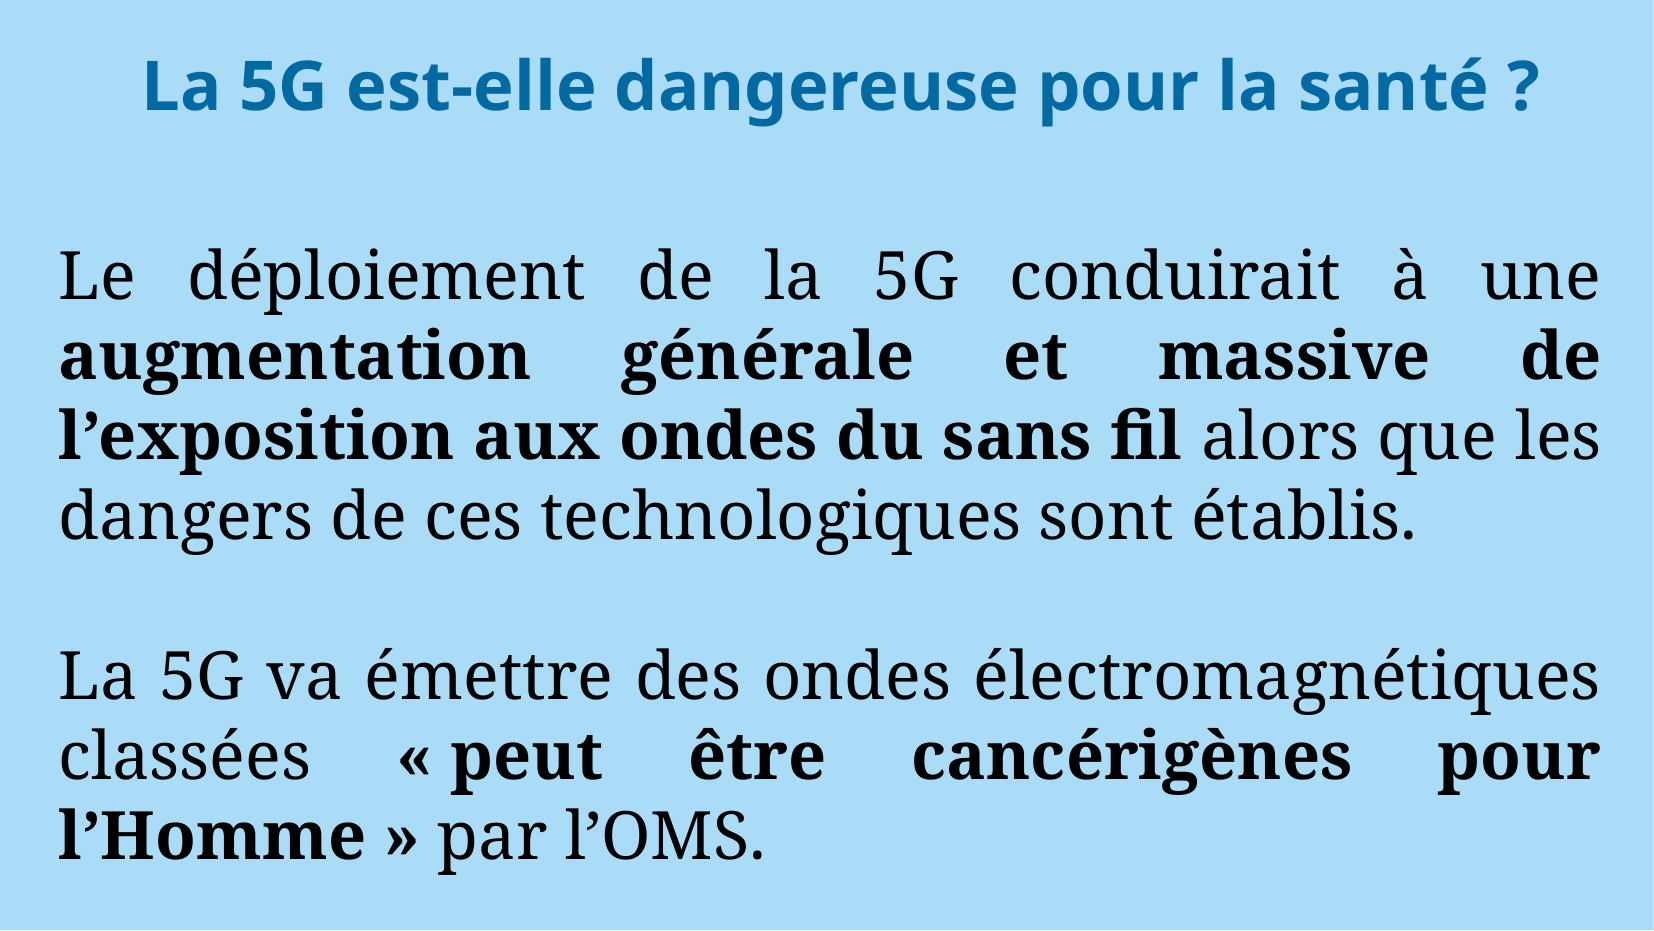

La 5G est-elle dangereuse pour la santé ?
# Le déploiement de la 5G conduirait à une augmentation générale et massive de l’exposition aux ondes du sans fil alors que les dangers de ces technologiques sont établis.
La 5G va émettre des ondes électromagnétiques classées « peut être cancérigènes pour l’Homme » par l’OMS.